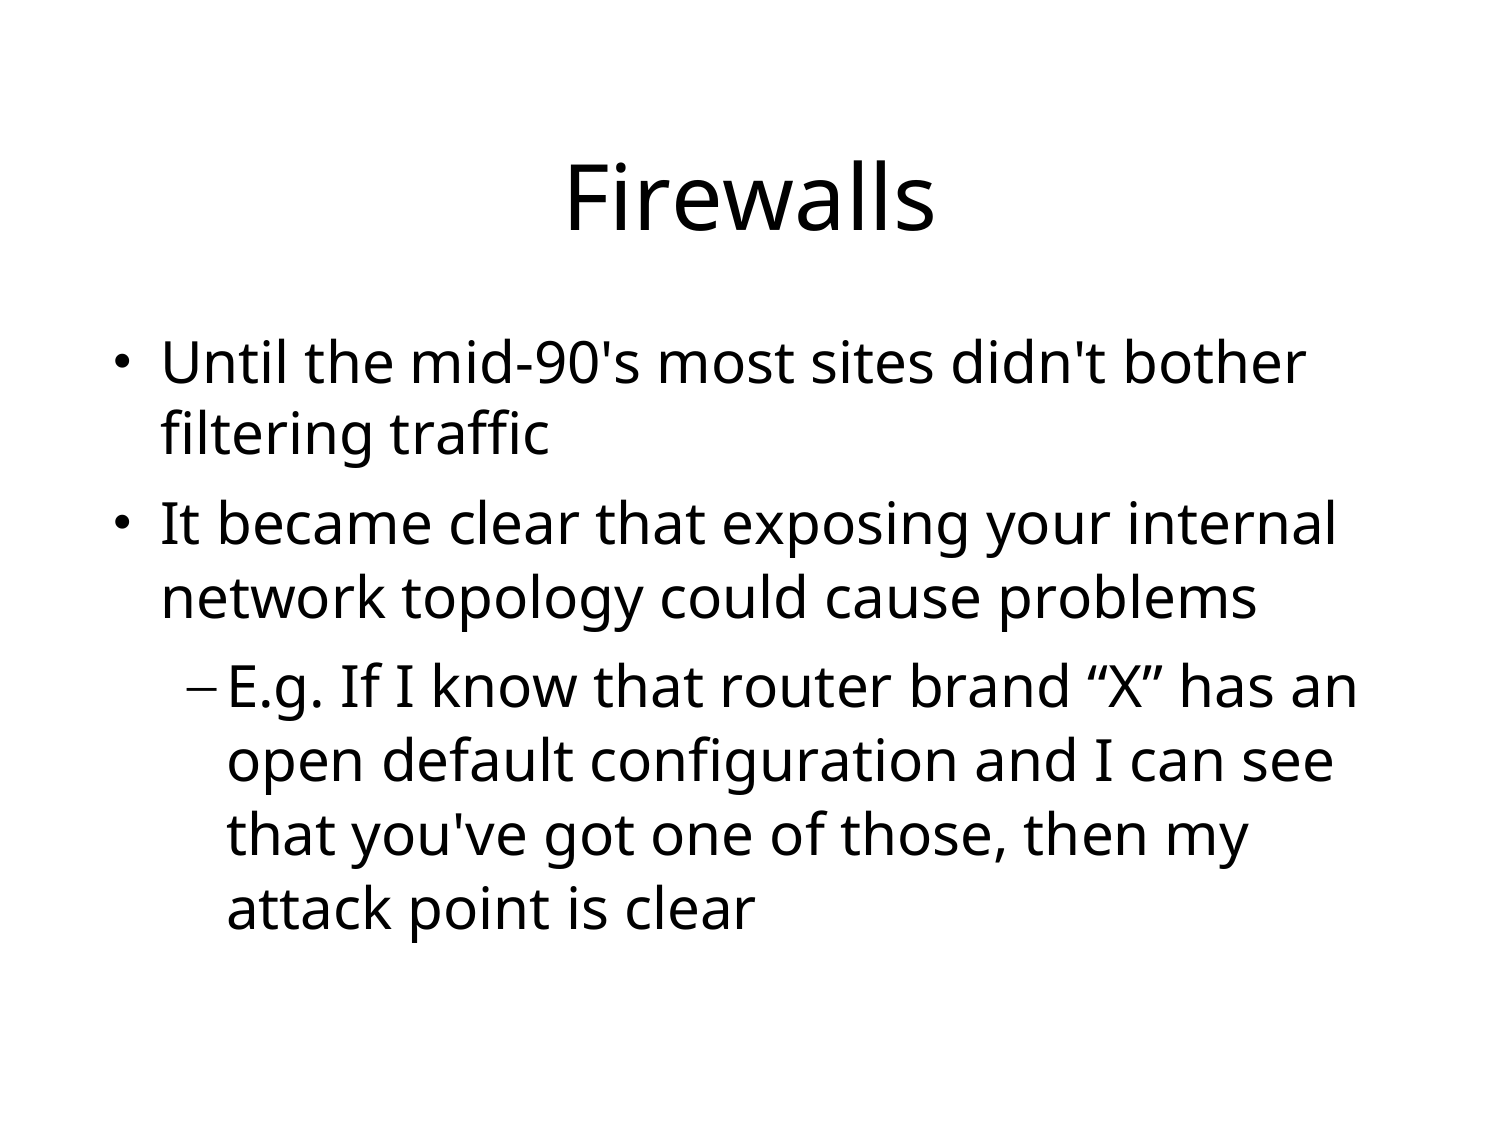

# Firewalls
Until the mid-90's most sites didn't bother filtering traffic
It became clear that exposing your internal network topology could cause problems
E.g. If I know that router brand “X” has an open default configuration and I can see that you've got one of those, then my attack point is clear